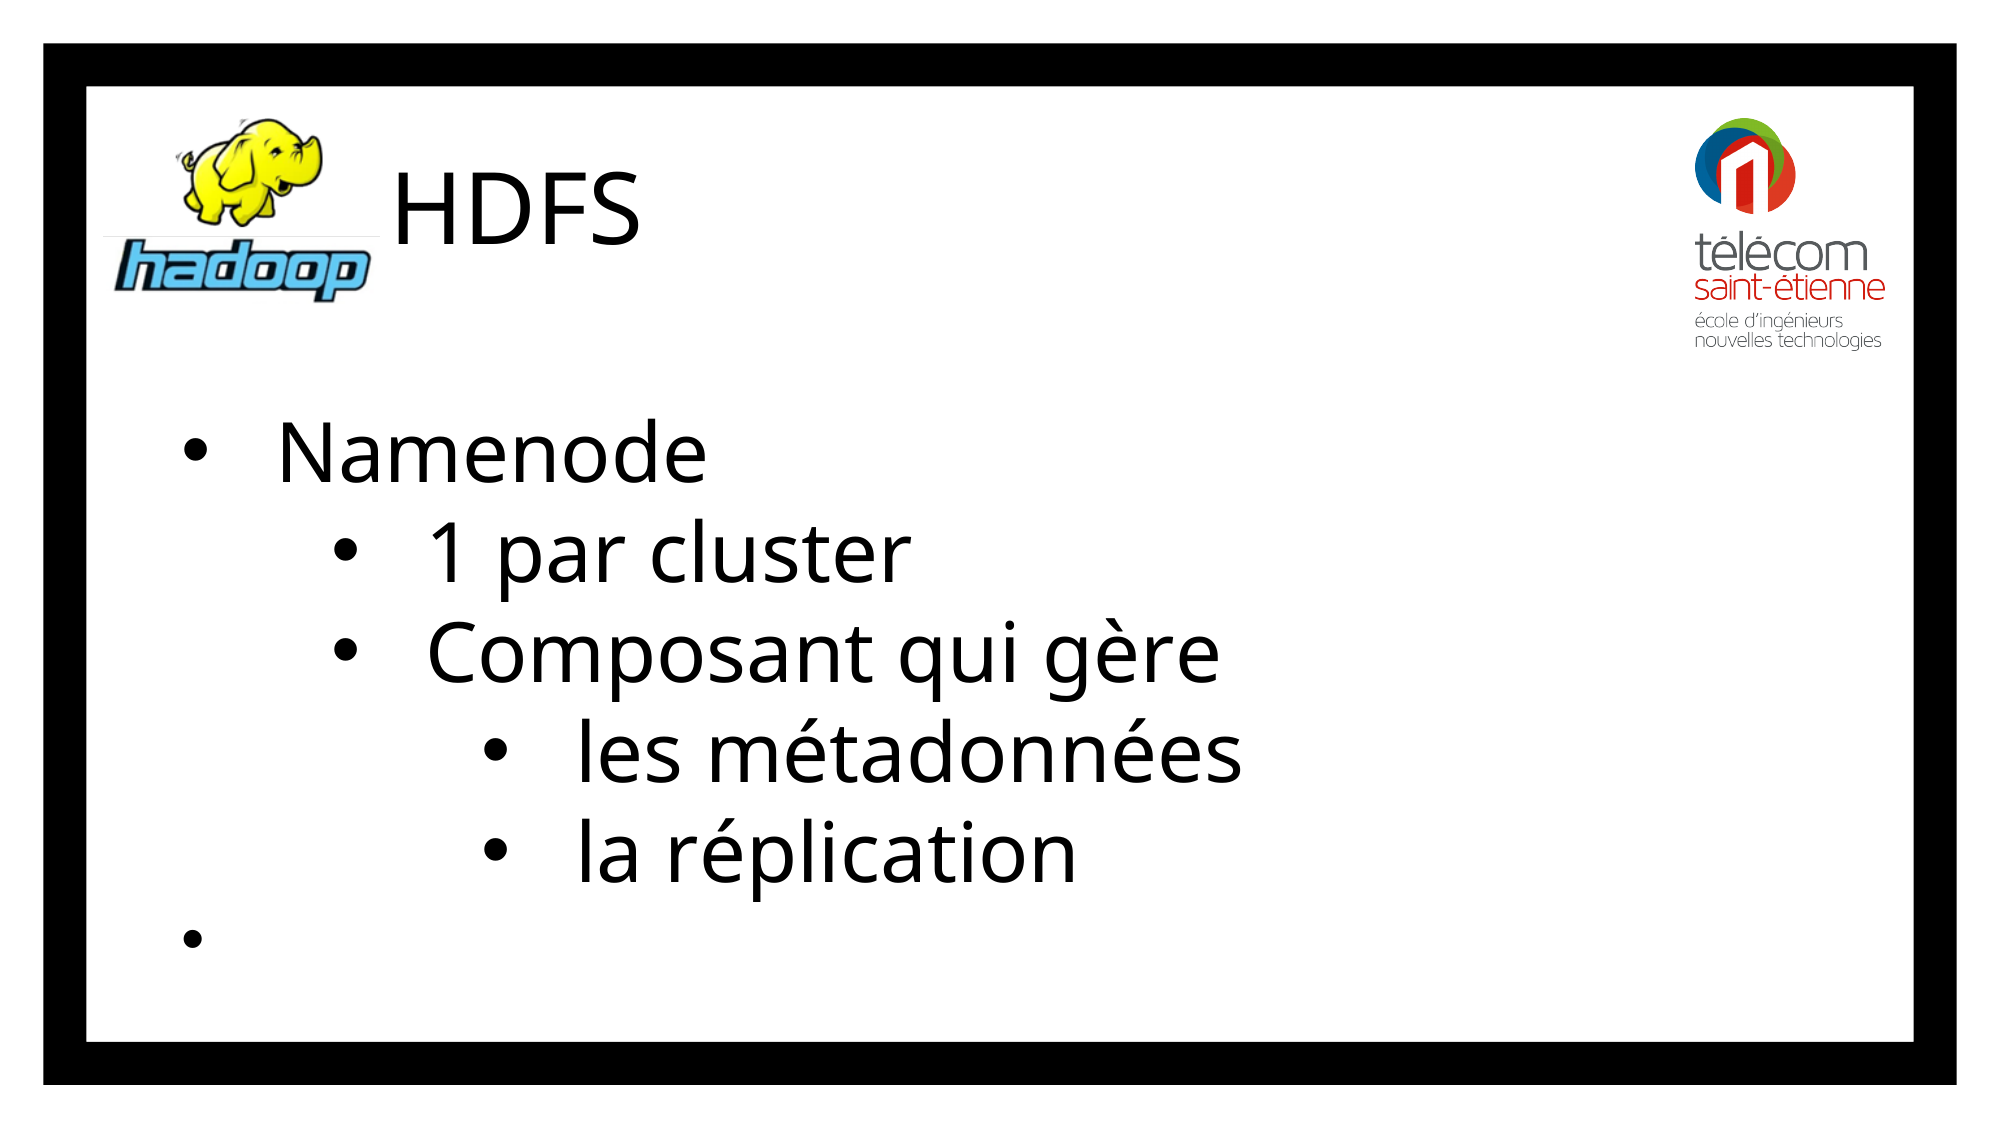

# HDFS
Namenode
1 par cluster
Composant qui gère
les métadonnées
la réplication